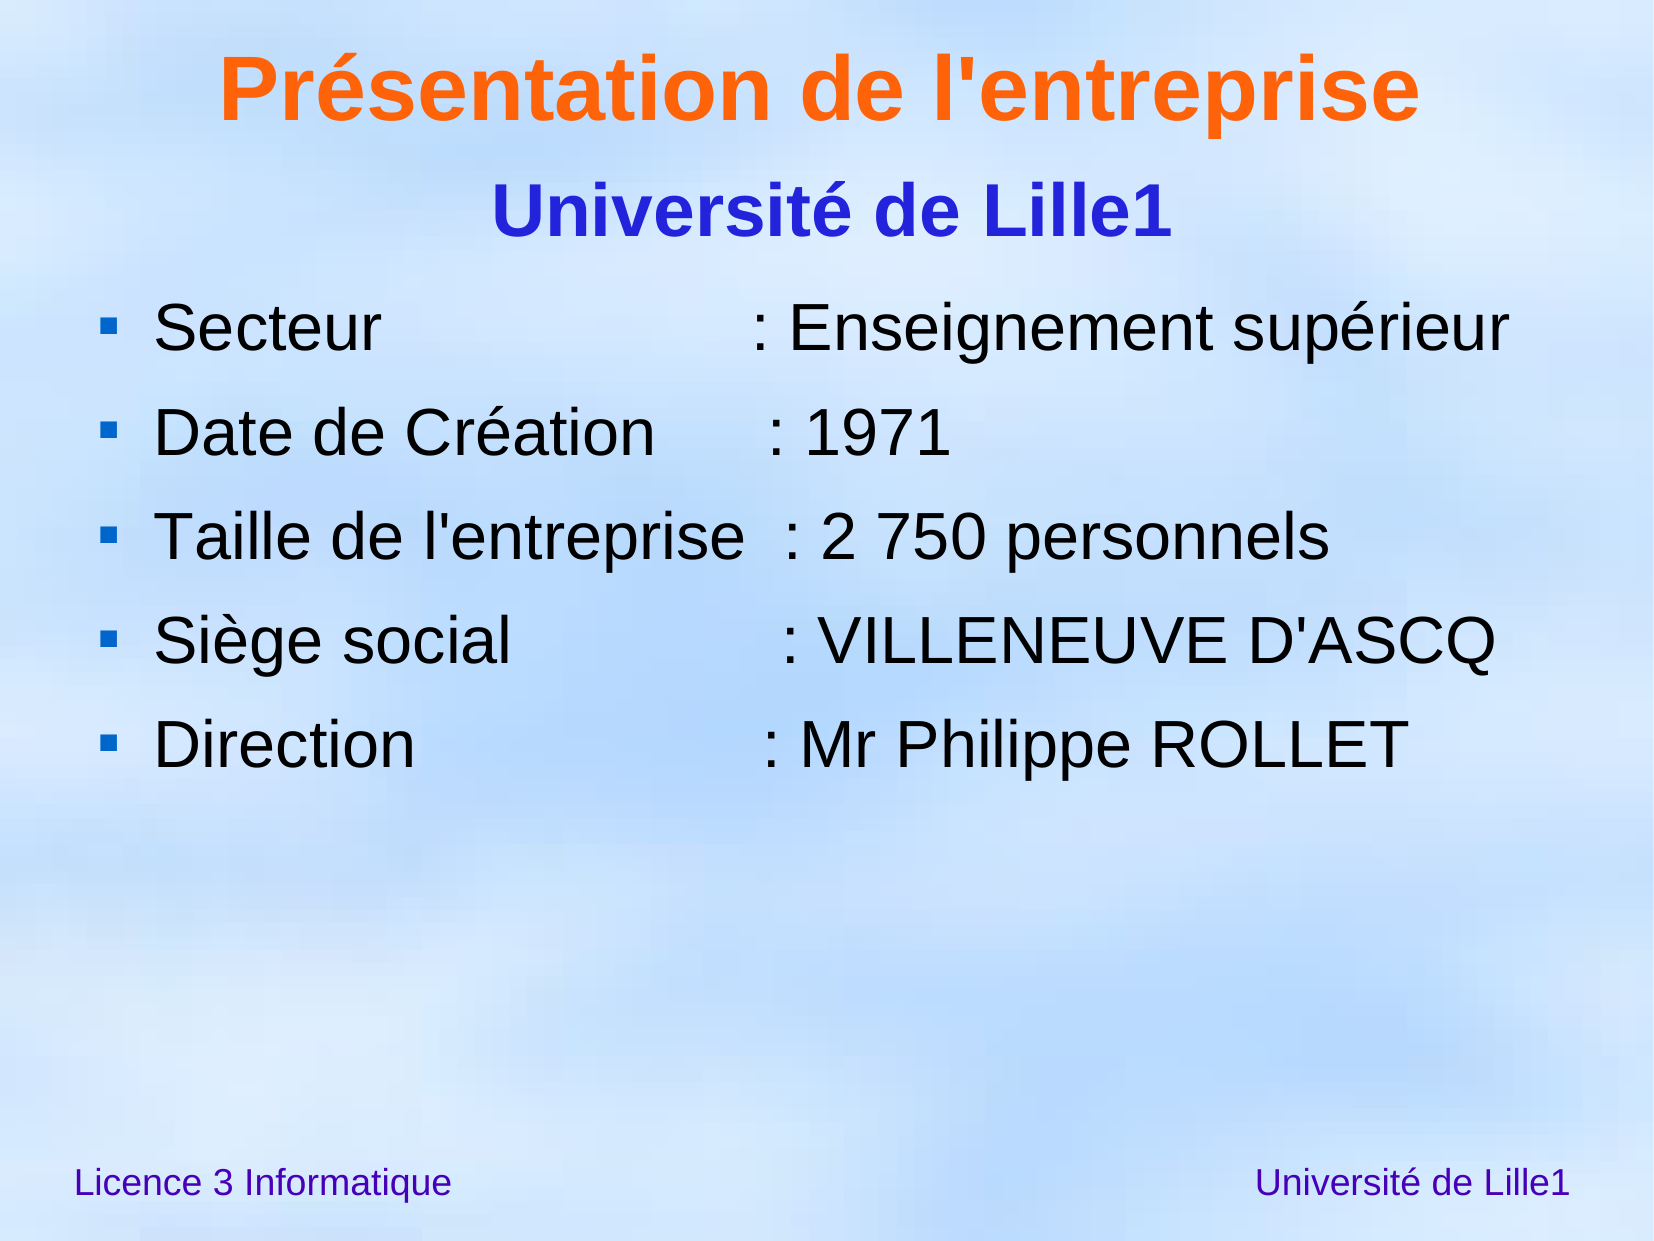

# Présentation de l'entreprise
Université de Lille1
Secteur : Enseignement supérieur
Date de Création : 1971
Taille de l'entreprise : 2 750 personnels
Siège social 			 : VILLENEUVE D'ASCQ
Direction 					 : Mr Philippe ROLLET
Licence 3 Informatique 							 				Université de Lille1